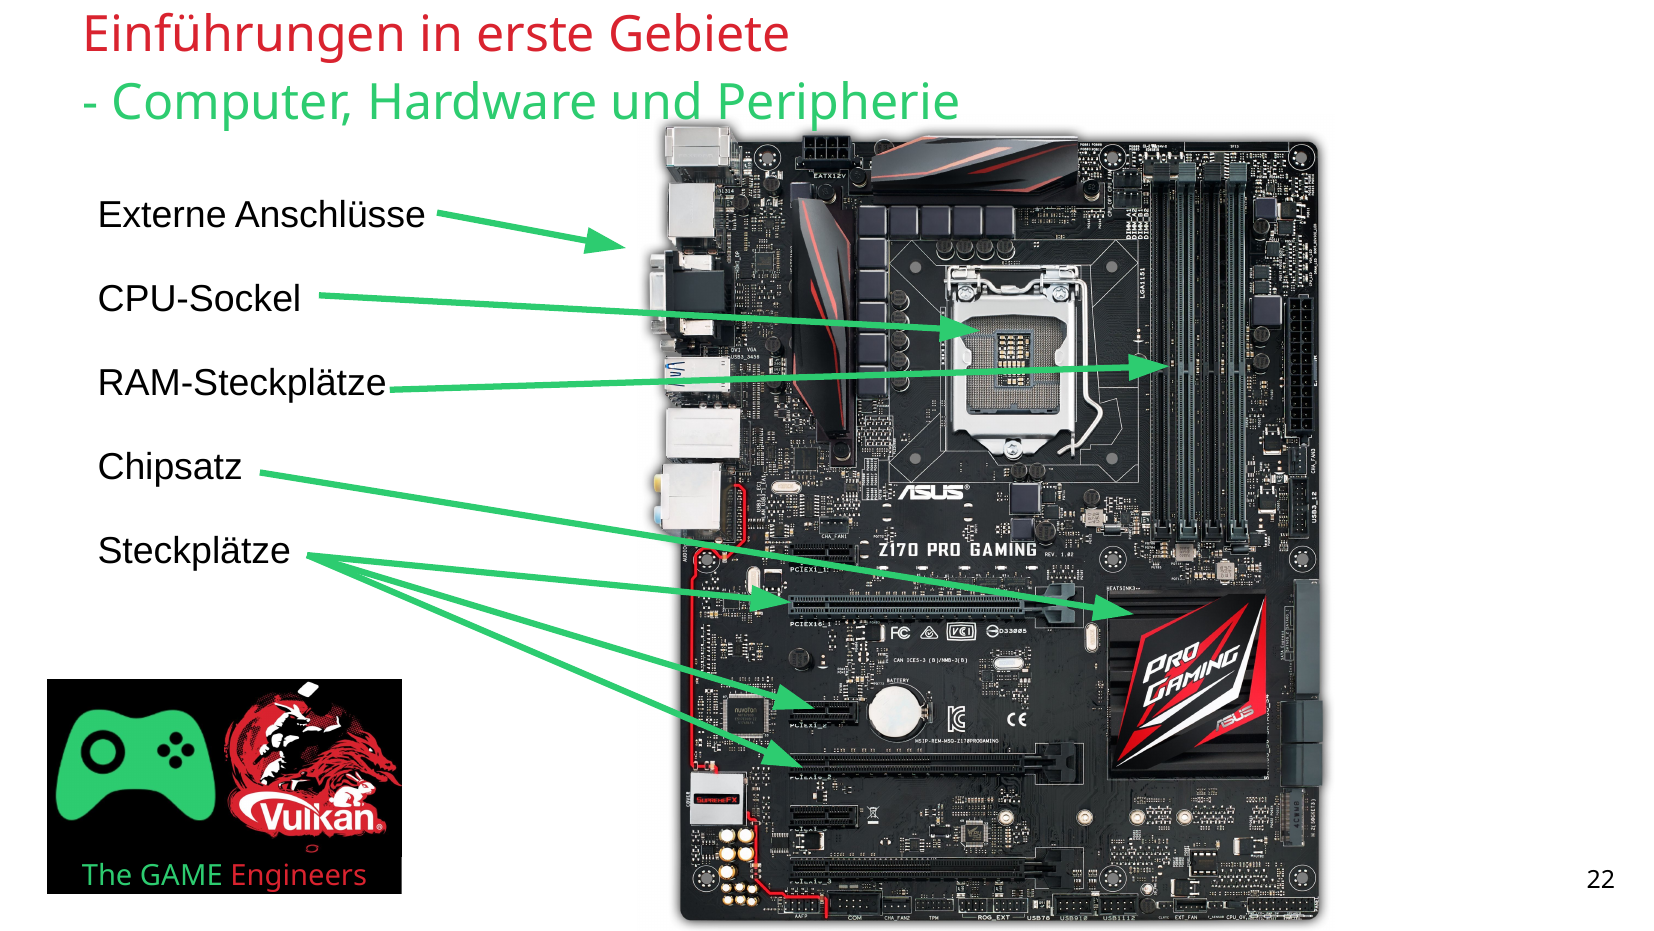

# Einführungen in erste Gebiete - Computer, Hardware und Peripherie
Externe Anschlüsse
CPU-Sockel
RAM-Steckplätze
Chipsatz
Steckplätze